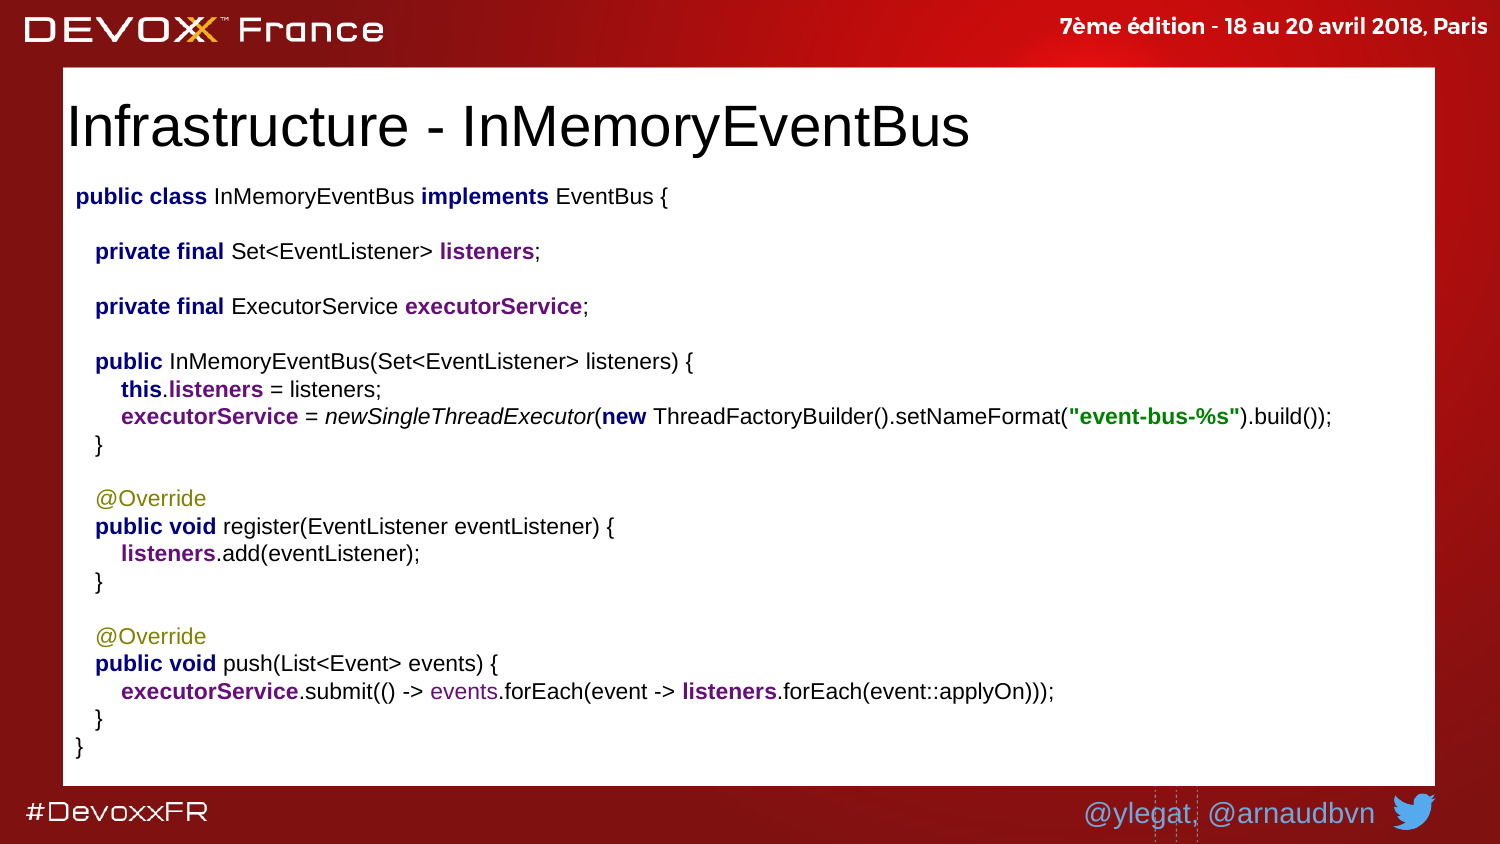

# Infrastructure - InMemoryEventBus
public class InMemoryEventBus implements EventBus {
 private final Set<EventListener> listeners;
 private final ExecutorService executorService;
 public InMemoryEventBus(Set<EventListener> listeners) {
 this.listeners = listeners;
 executorService = newSingleThreadExecutor(new ThreadFactoryBuilder().setNameFormat("event-bus-%s").build());
 }
 @Override
 public void register(EventListener eventListener) {
 listeners.add(eventListener);
 }
 @Override
 public void push(List<Event> events) {
 executorService.submit(() -> events.forEach(event -> listeners.forEach(event::applyOn)));
 }
}
@ylegat, @arnaudbvn